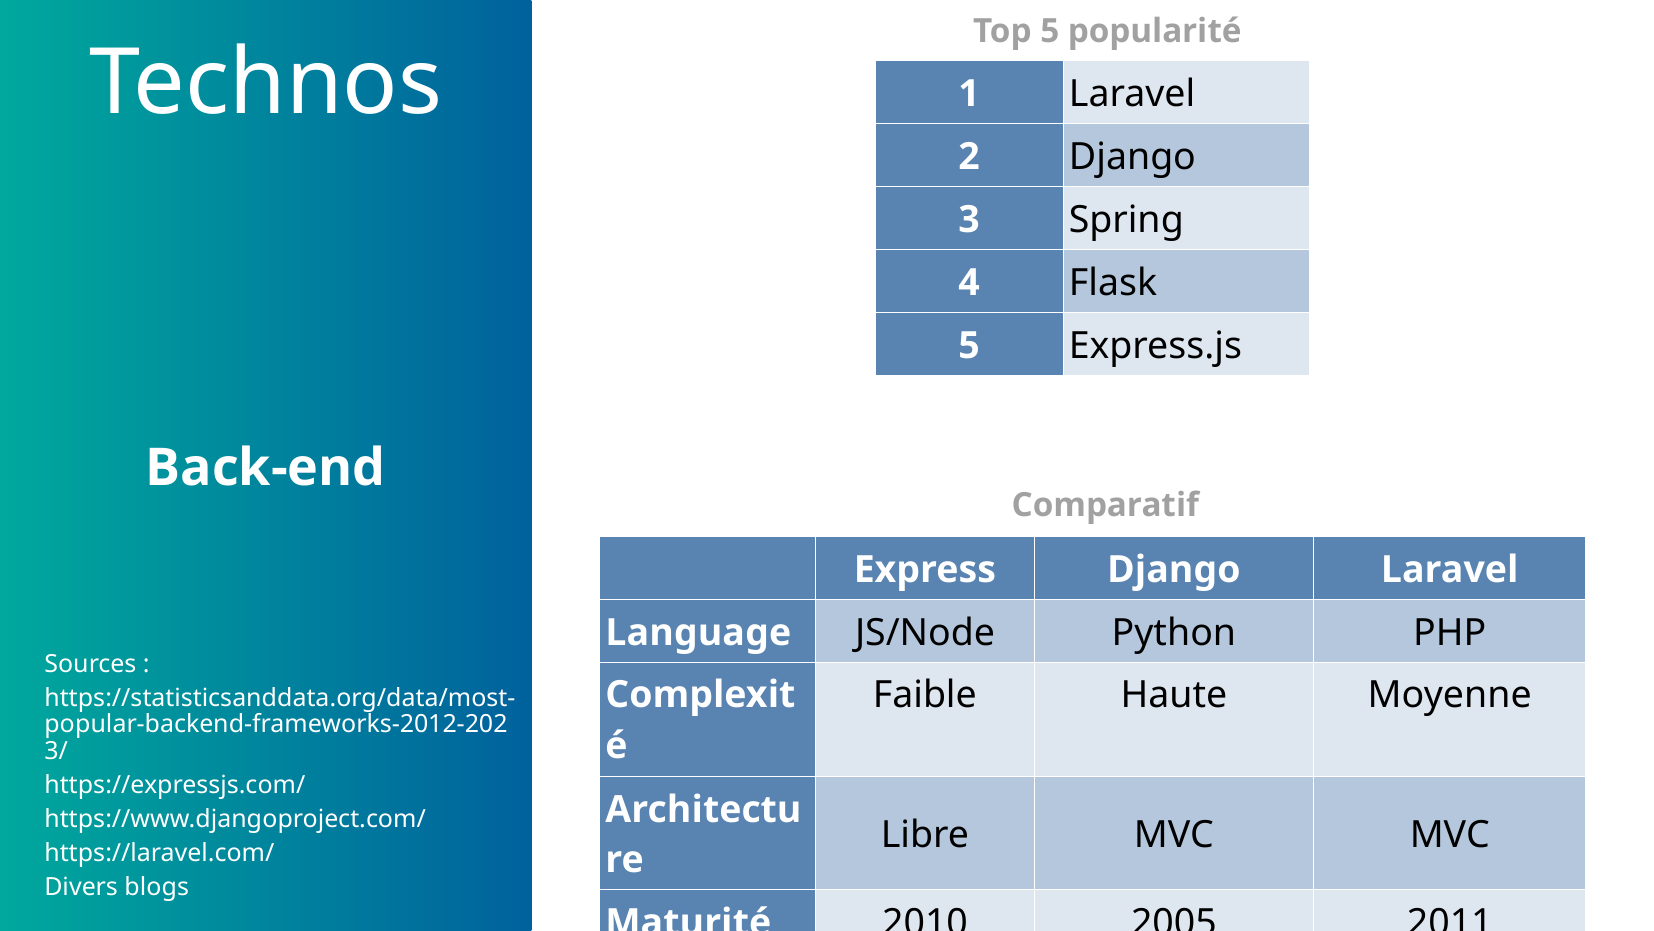

# Technos
Top 5 popularité
| 1 | Laravel |
| --- | --- |
| 2 | Django |
| 3 | Spring |
| 4 | Flask |
| 5 | Express.js |
Back-end
Comparatif
| | Express | Django | Laravel |
| --- | --- | --- | --- |
| Language | JS/Node | Python | PHP |
| Complexité | Faible | Haute | Moyenne |
| Architecture | Libre | MVC | MVC |
| Maturité | 2010 | 2005 | 2011 |
Sources : https://statisticsanddata.org/data/most-popular-backend-frameworks-2012-2023/
https://expressjs.com/
https://www.djangoproject.com/
https://laravel.com/
Divers blogs